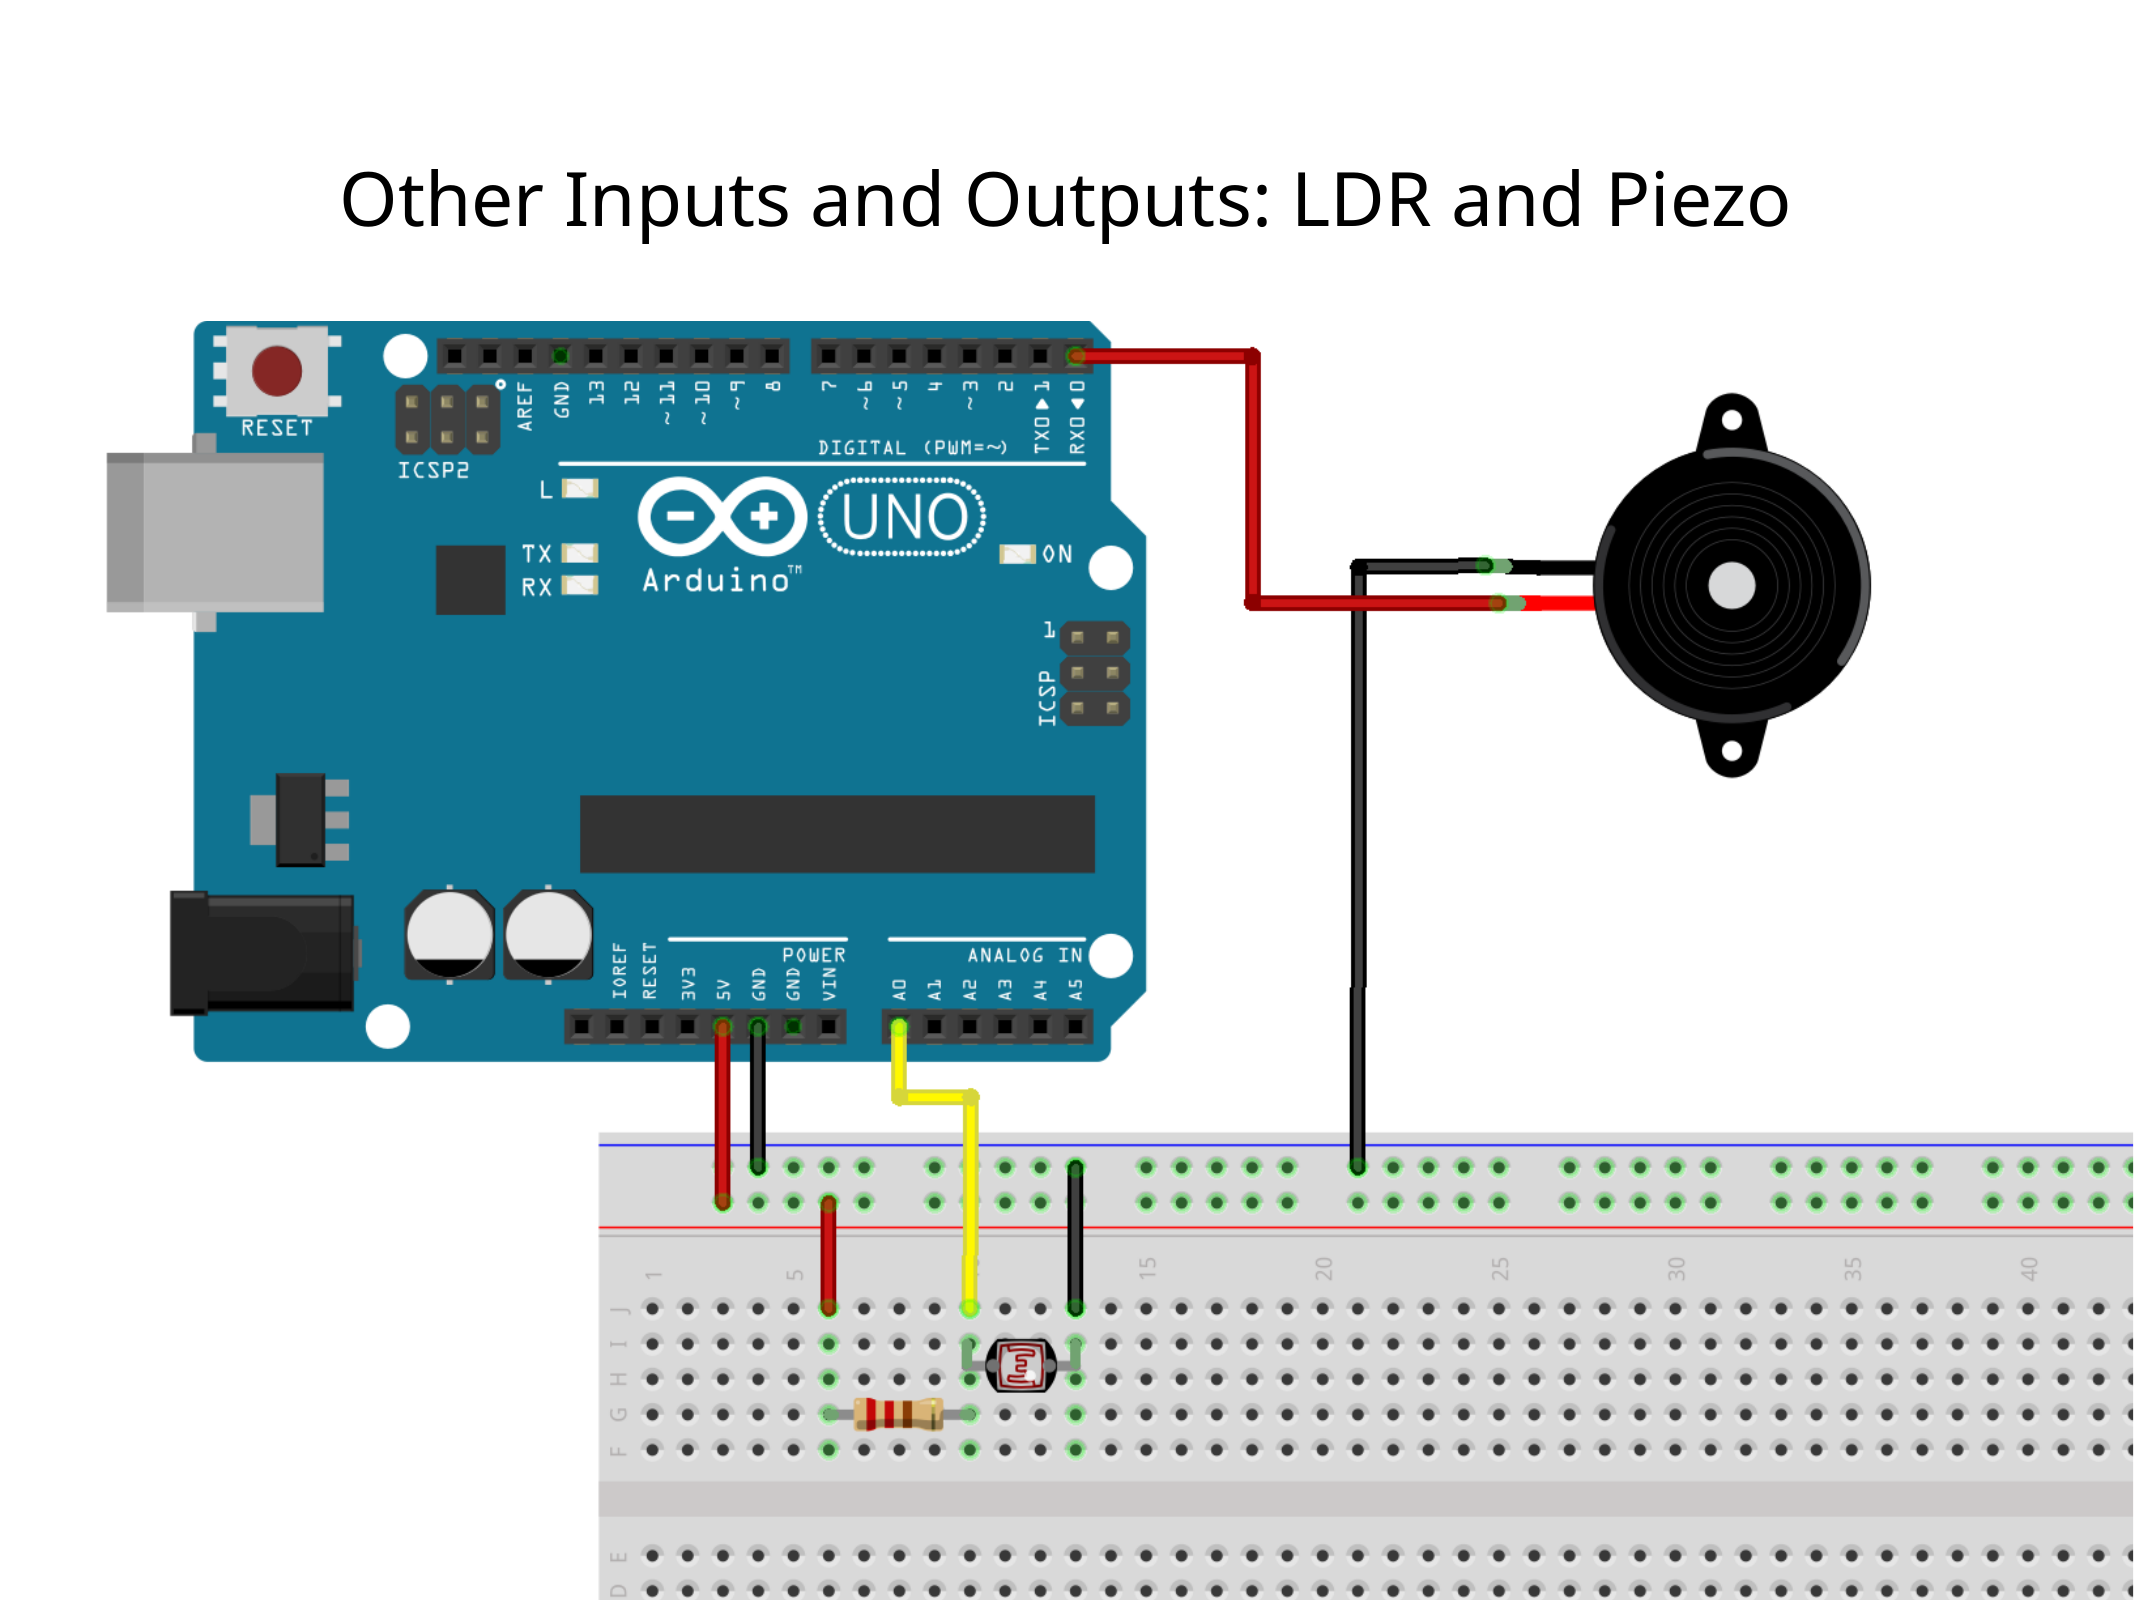

# Other Inputs and Outputs: LDR and Piezo